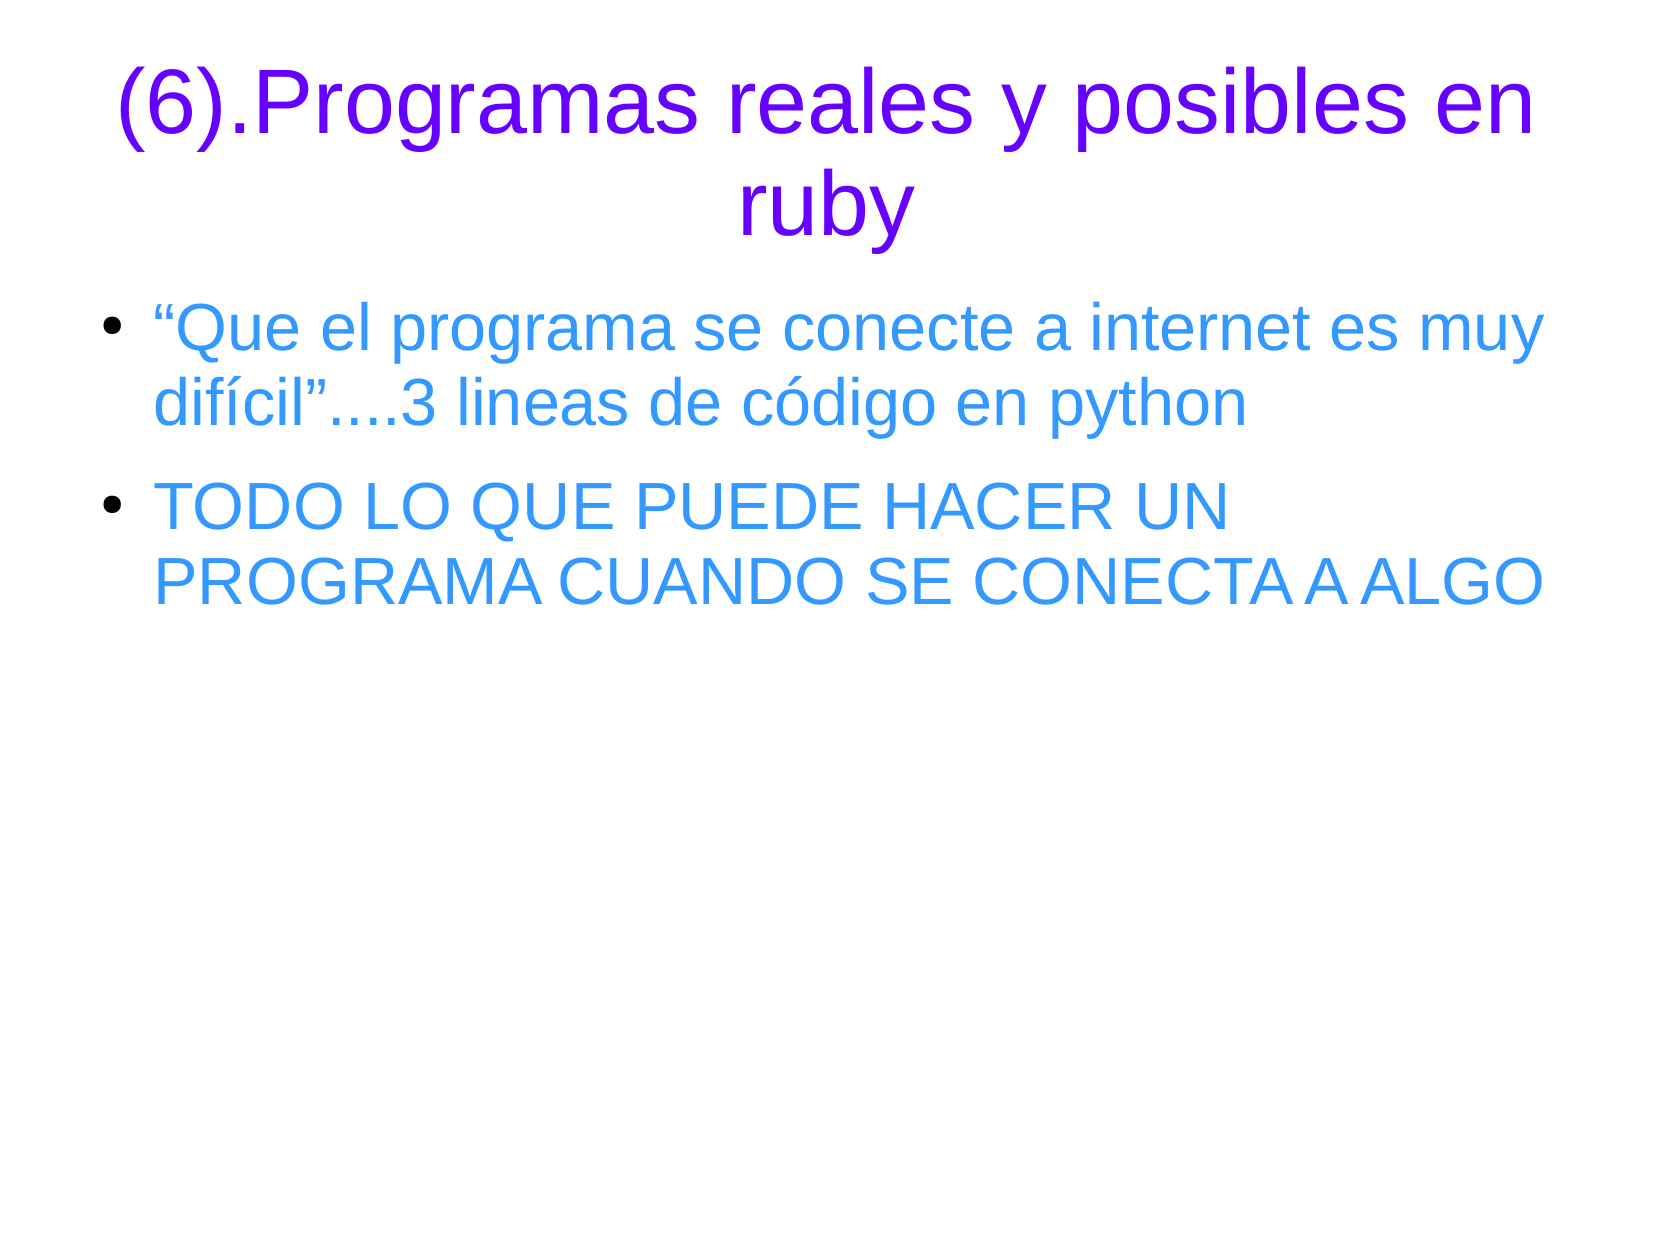

# (6).Programas reales y posibles en ruby
“Que el programa se conecte a internet es muy difícil”....3 lineas de código en python
TODO LO QUE PUEDE HACER UN PROGRAMA CUANDO SE CONECTA A ALGO